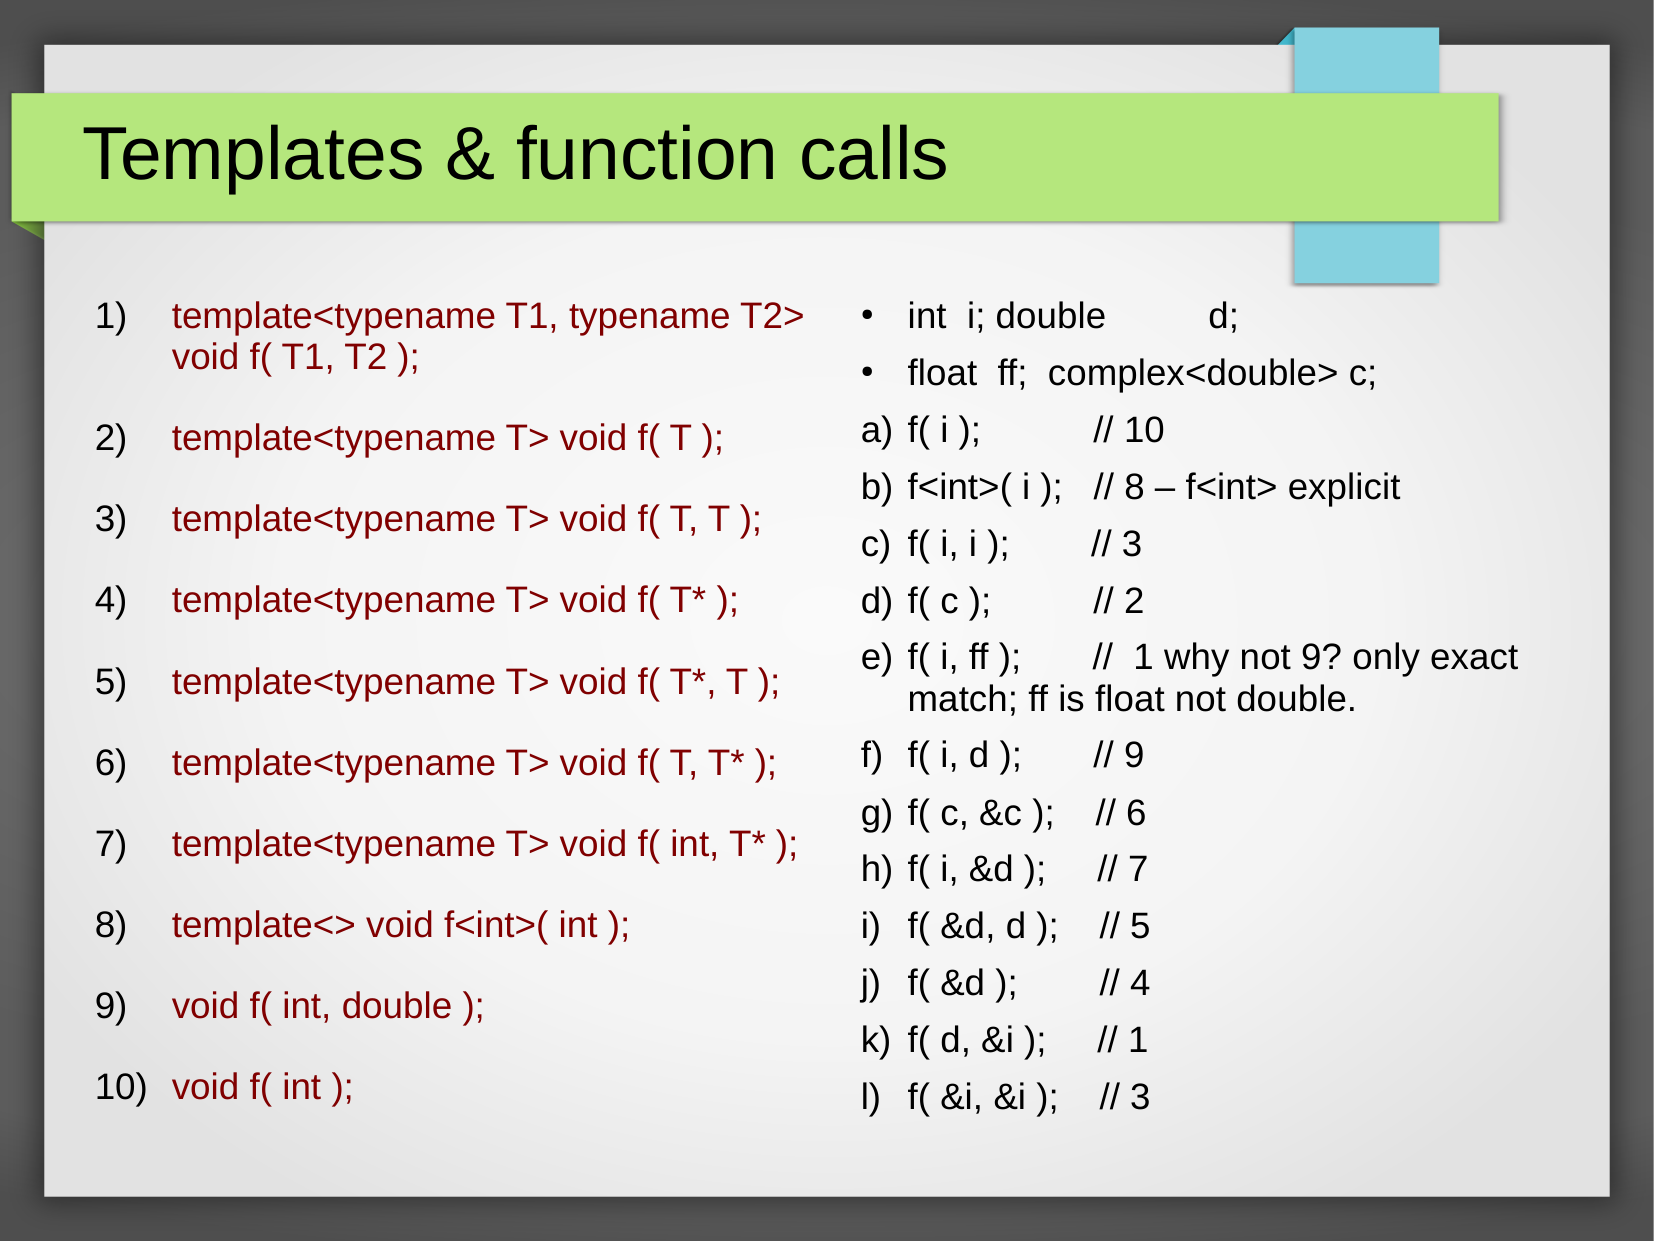

# Templates & function calls
 template<typename T1, typename T2>
 void f( T1, T2 );
 template<typename T> void f( T );
 template<typename T> void f( T, T );
 template<typename T> void f( T* );
 template<typename T> void f( T*, T );
 template<typename T> void f( T, T* );
 template<typename T> void f( int, T* );
 template<> void f<int>( int );
 void f( int, double );
 void f( int );
int i; double d;
float ff; complex<double> c;
f( i ); // 10
f<int>( i ); // 8 – f<int> explicit
f( i, i ); // 3
f( c ); // 2
f( i, ff ); // 1 why not 9? only exact 	 match; ff is float not double.
f( i, d ); // 9
f( c, &c ); // 6
f( i, &d ); // 7
f( &d, d ); // 5
f( &d ); // 4
f( d, &i ); // 1
f( &i, &i ); // 3